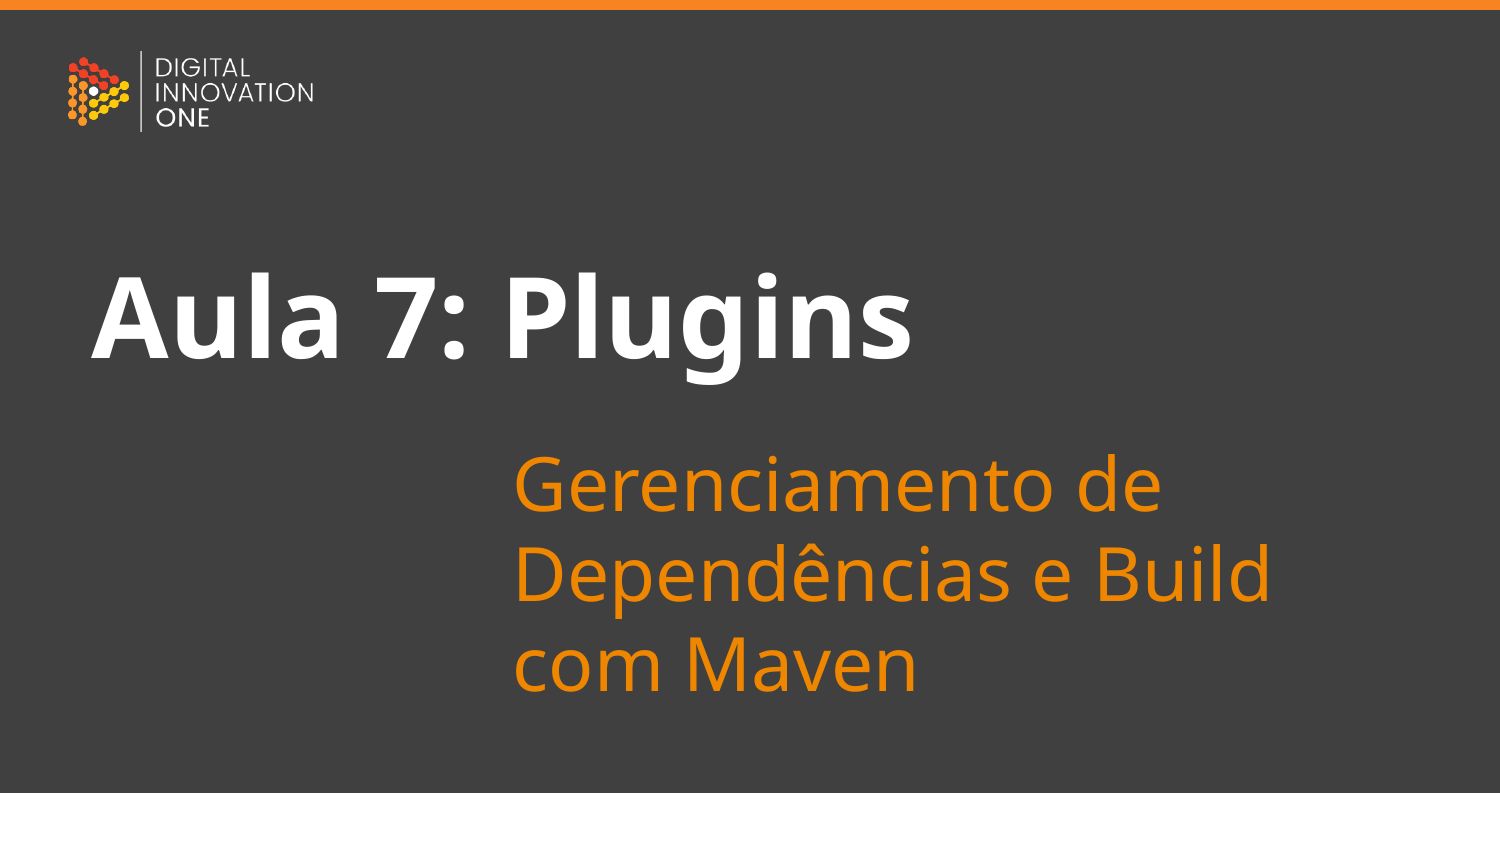

[Nome do curso]
Aula 7: Plugins
[Nome da aula]
Gerenciamento de Dependências e Build com Maven
# [Nome do palestrante] [Posição]